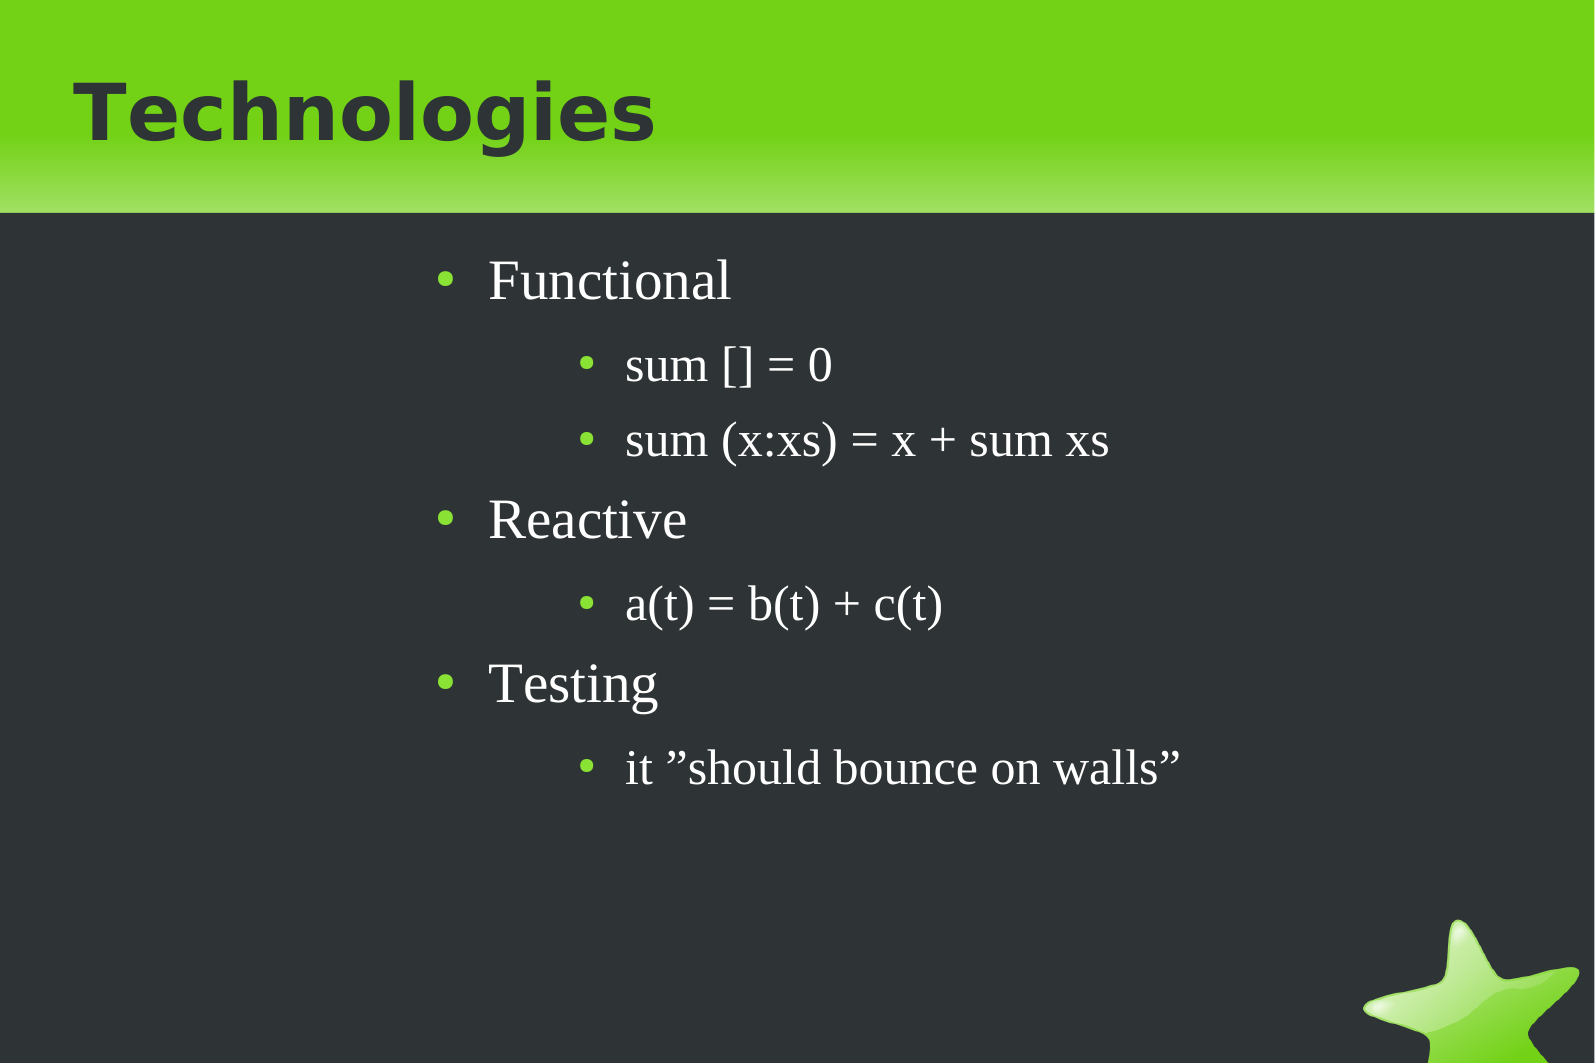

Technologies
# Functional
sum [] = 0
sum (x:xs) = x + sum xs
Reactive
a(t) = b(t) + c(t)
Testing
it ”should bounce on walls”